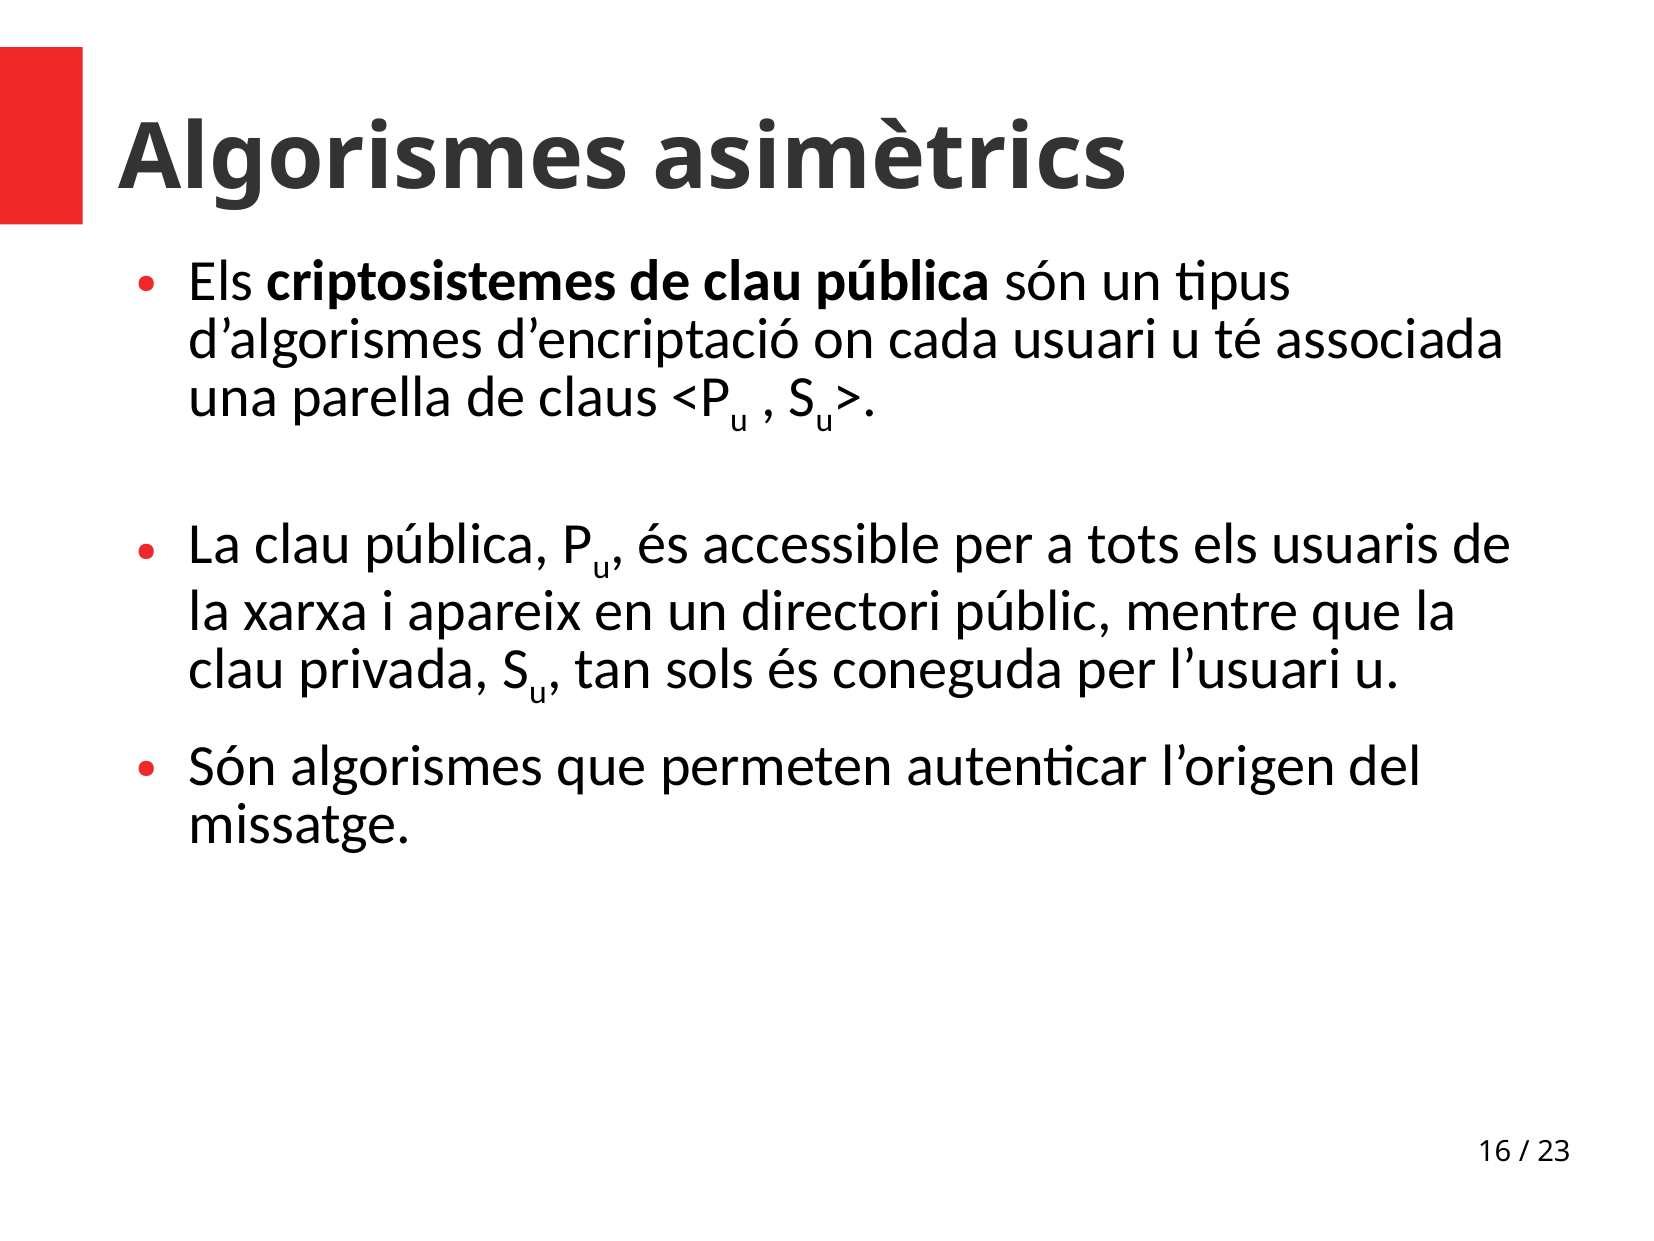

# Algorismes asimètrics
Els criptosistemes de clau pública són un tipus d’algorismes d’encriptació on cada usuari u té associada una parella de claus <Pu , Su>.
La clau pública, Pu, és accessible per a tots els usuaris de la xarxa i apareix en un directori públic, mentre que la clau privada, Su, tan sols és coneguda per l’usuari u.
Són algorismes que permeten autenticar l’origen del missatge.
16